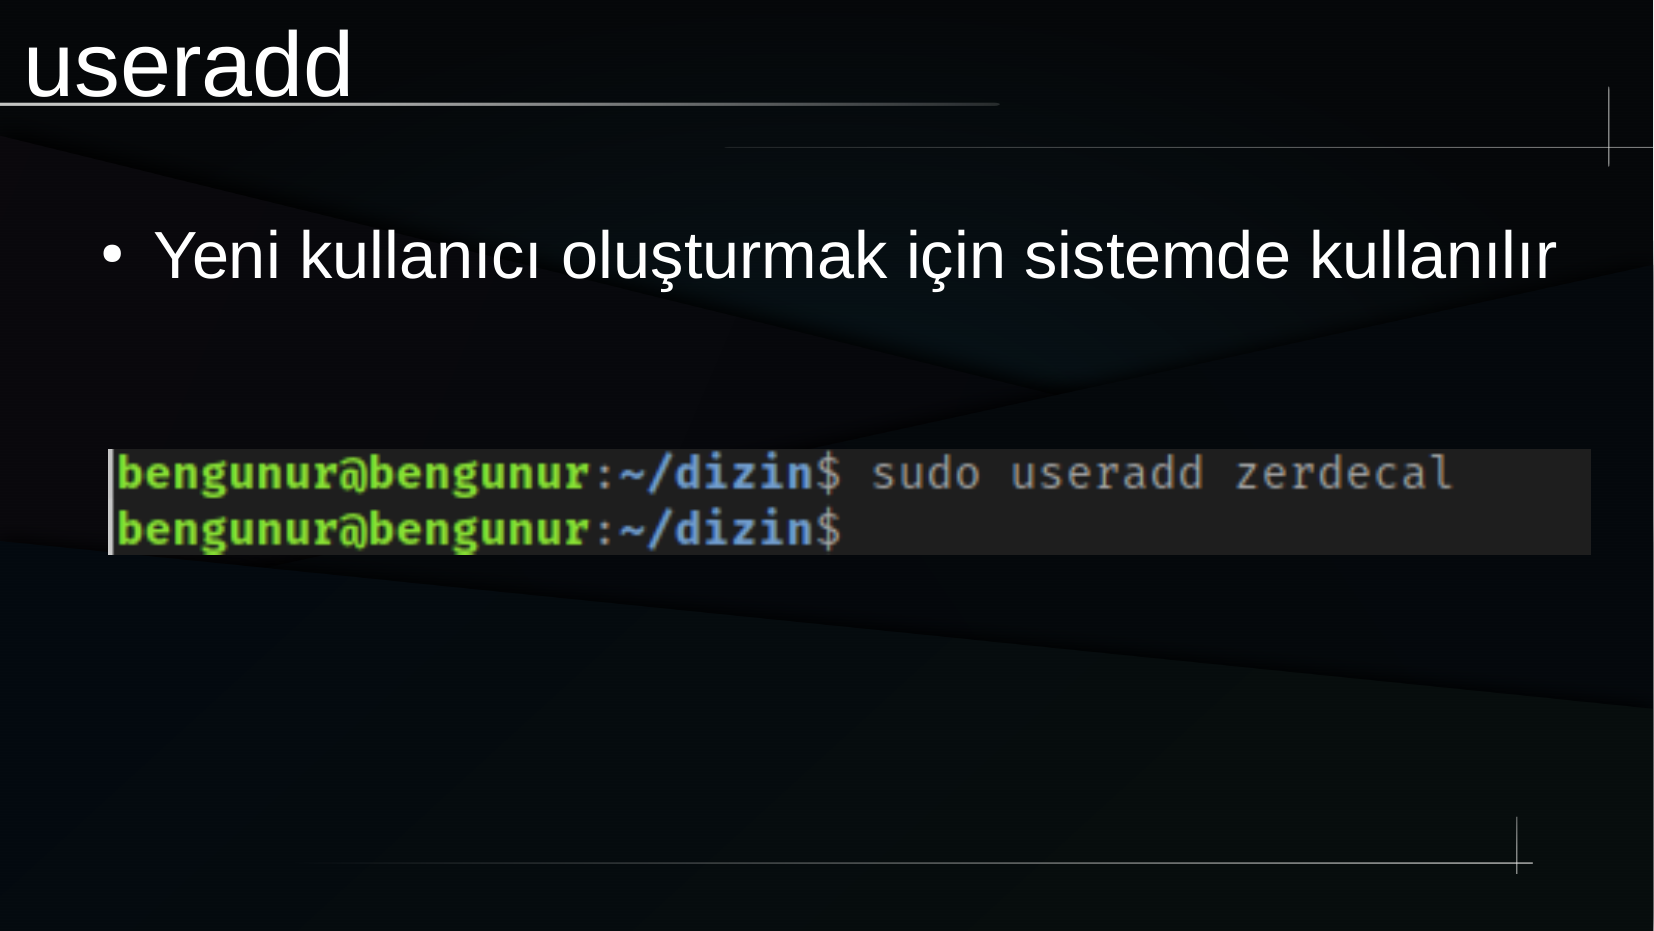

# useradd
Yeni kullanıcı oluşturmak için sistemde kullanılır